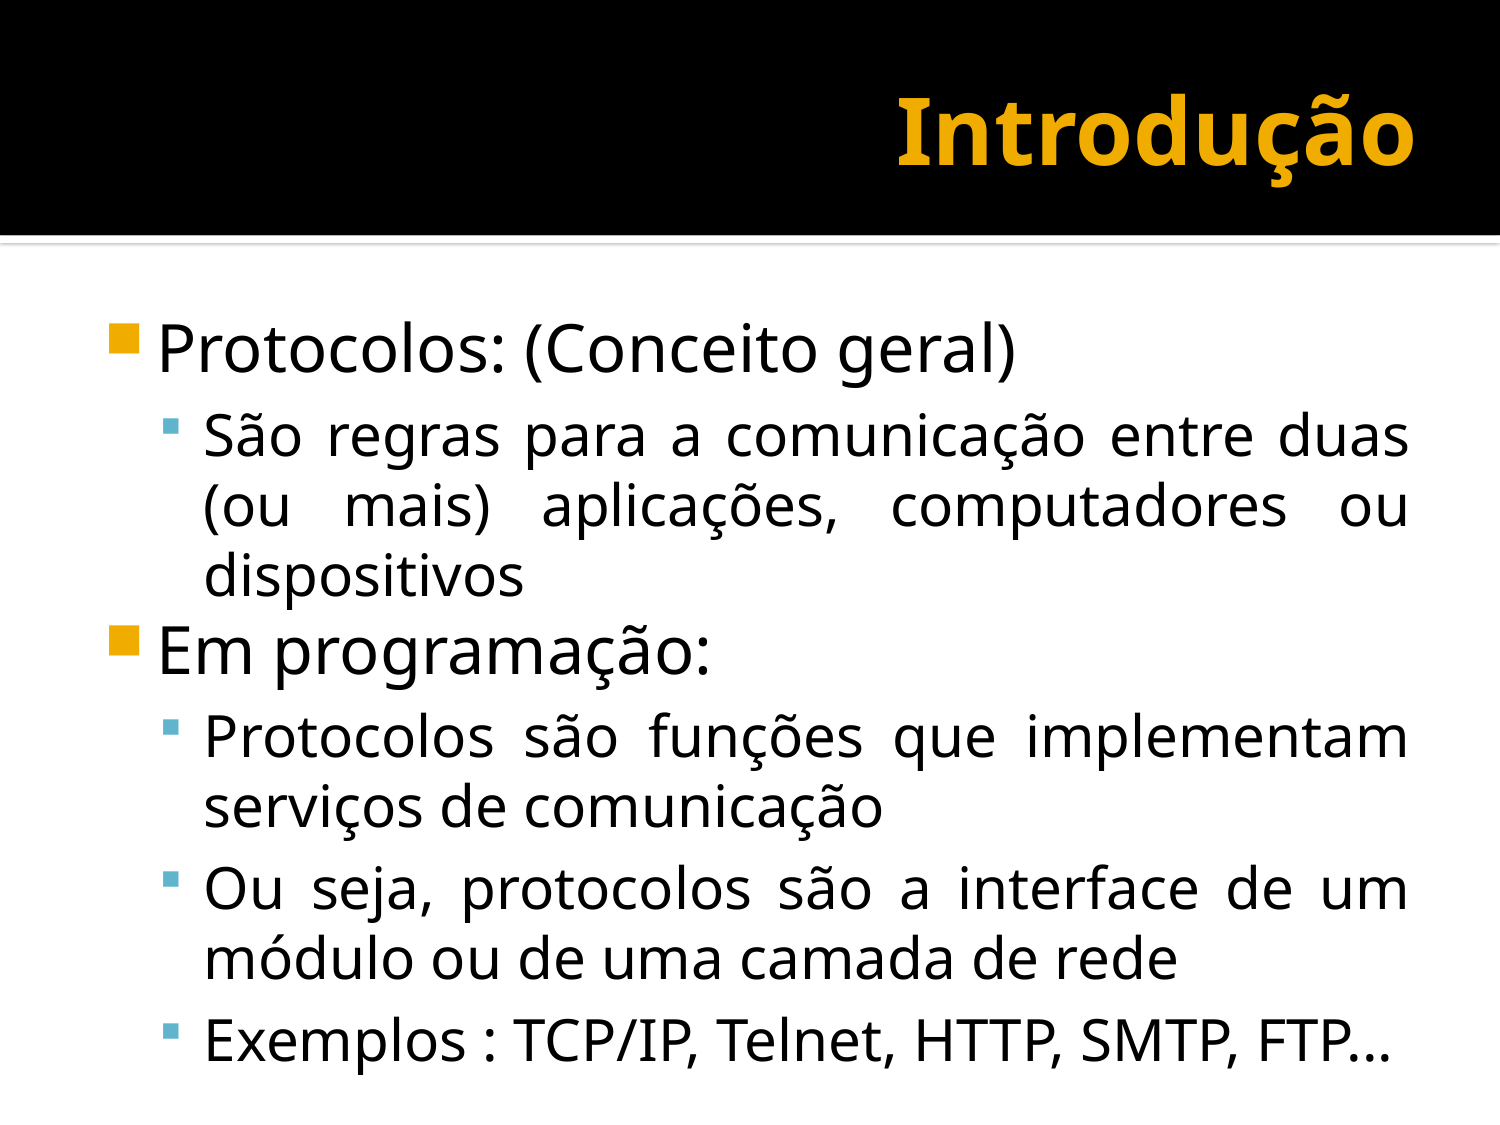

# Introdução
Protocolos: (Conceito geral)
São regras para a comunicação entre duas (ou mais) aplicações, computadores ou dispositivos
Em programação:
Protocolos são funções que implementam serviços de comunicação
Ou seja, protocolos são a interface de um módulo ou de uma camada de rede
Exemplos : TCP/IP, Telnet, HTTP, SMTP, FTP...